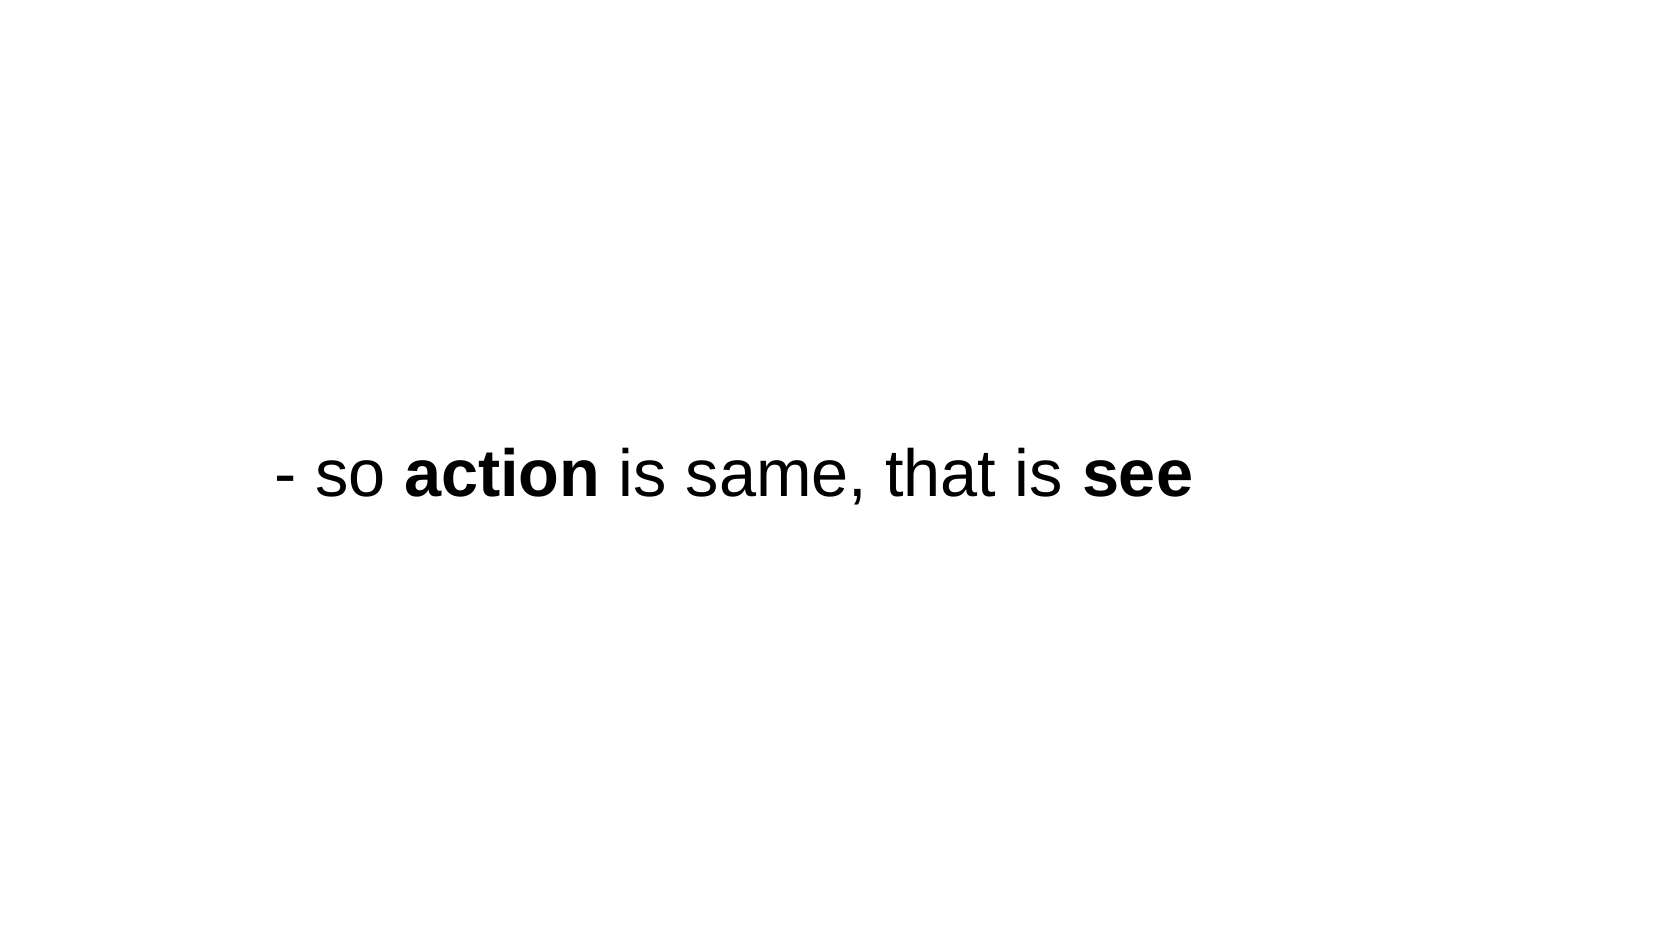

# - so action is same, that is see